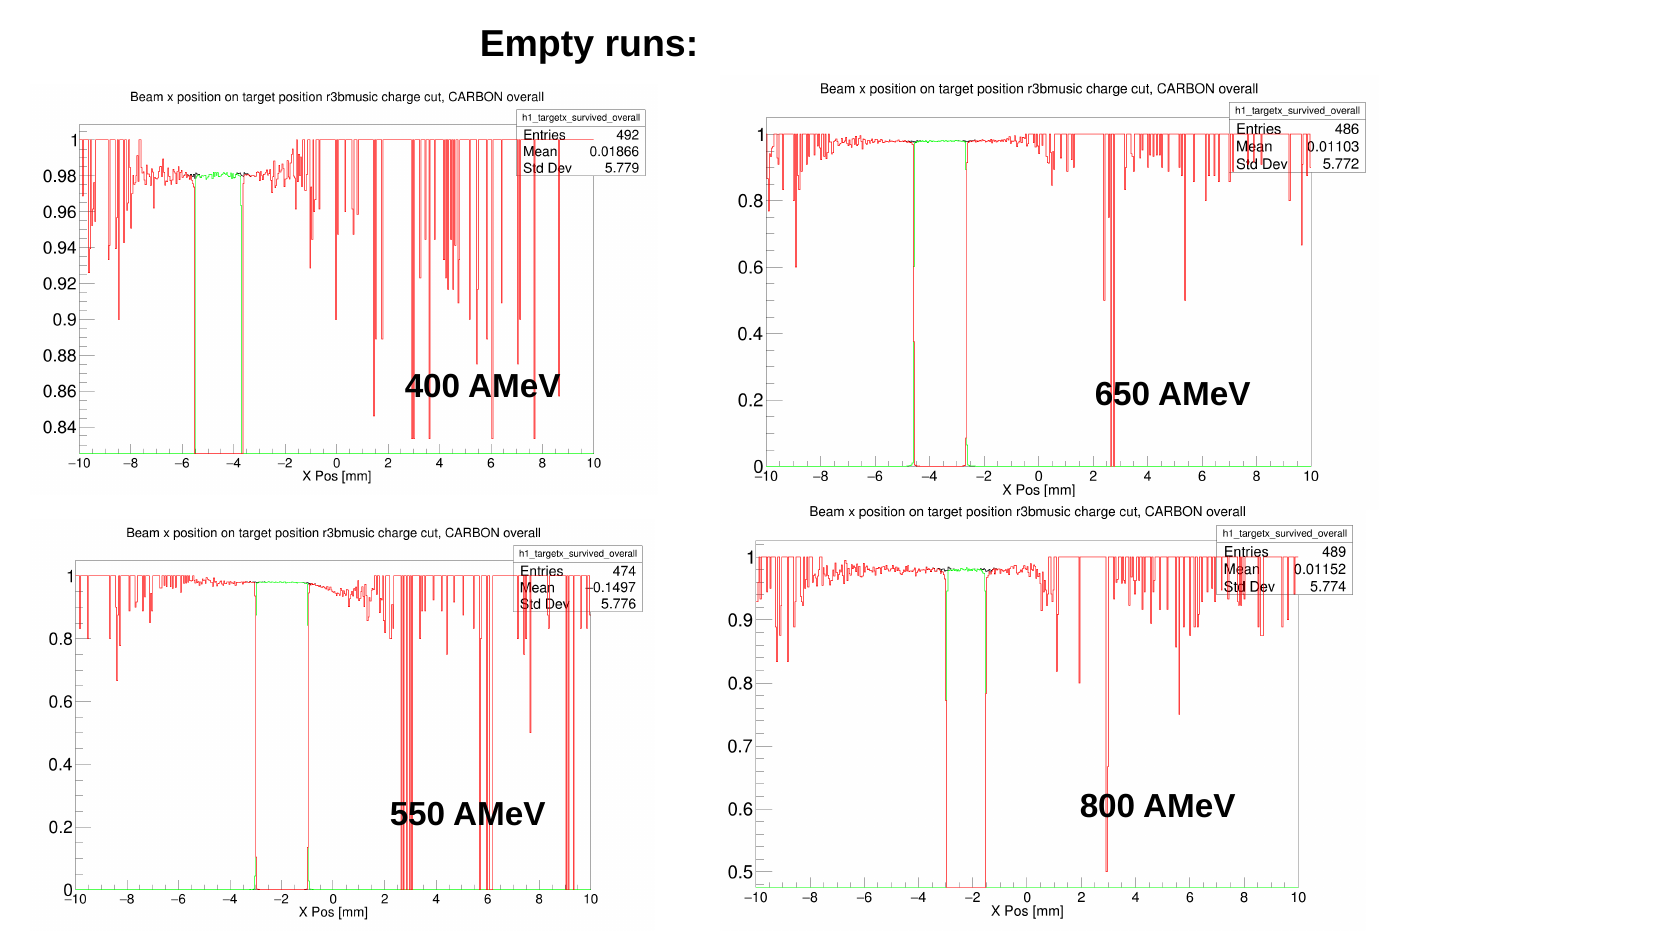

Empty runs:
400 AMeV
650 AMeV
800 AMeV
550 AMeV